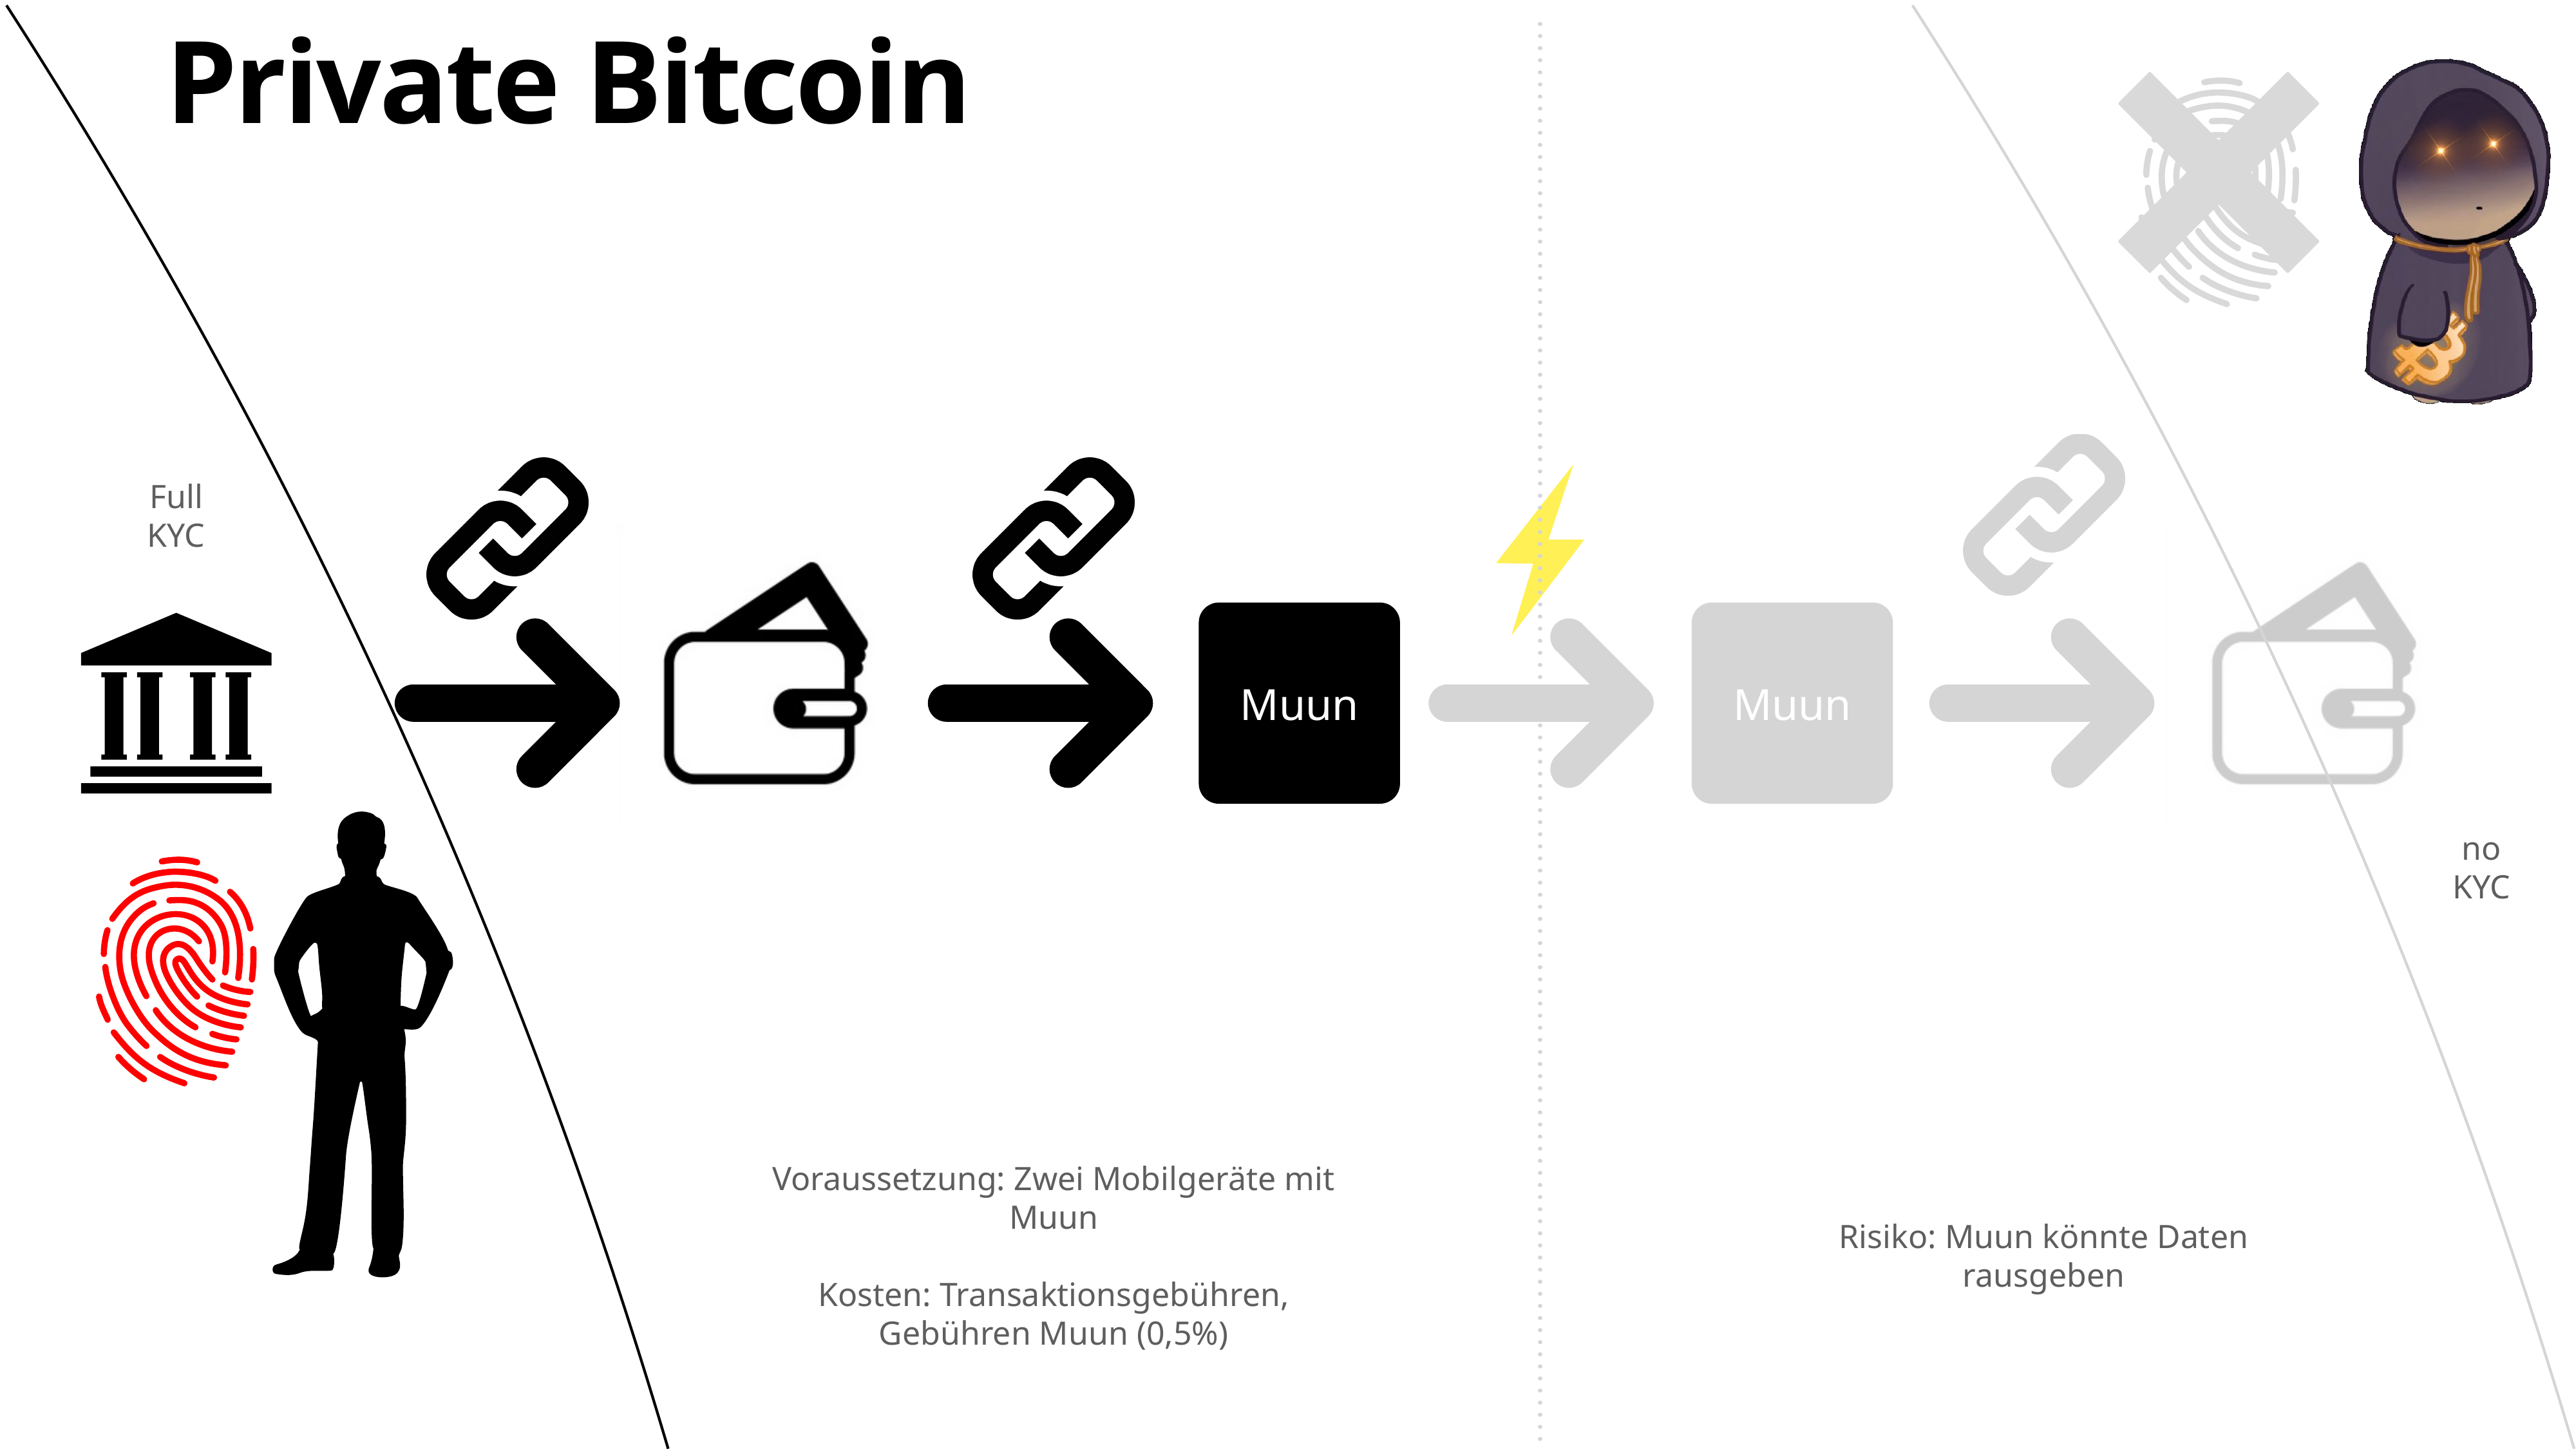

Private Bitcoin
Full
KYC
Muun
Muun
no
KYC
Voraussetzung: Zwei Mobilgeräte mit Muun
Kosten: Transaktionsgebühren, Gebühren Muun (0,5%)
Risiko: Muun könnte Daten rausgeben